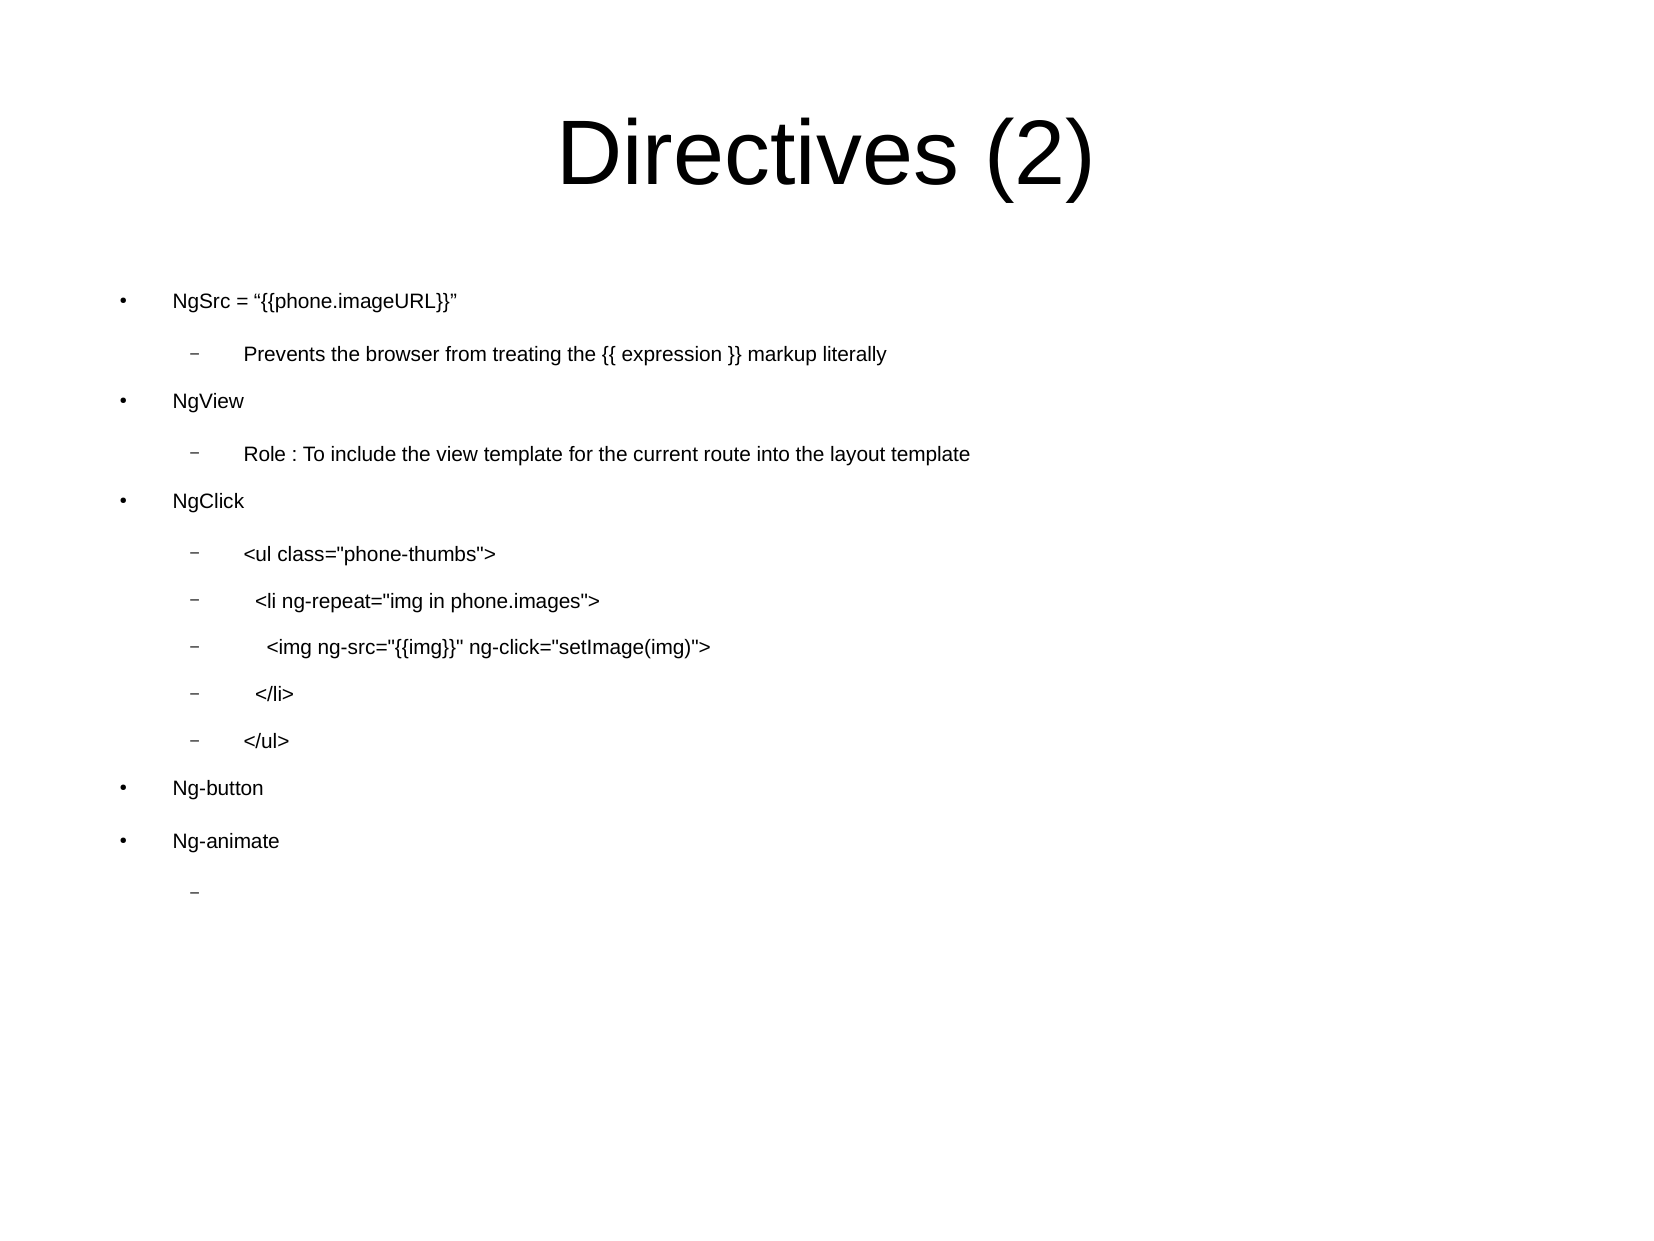

# Directives (2)
NgSrc = “{{phone.imageURL}}”
Prevents the browser from treating the {{ expression }} markup literally
NgView
Role : To include the view template for the current route into the layout template
NgClick
<ul class="phone-thumbs">
 <li ng-repeat="img in phone.images">
 <img ng-src="{{img}}" ng-click="setImage(img)">
 </li>
</ul>
Ng-button
Ng-animate